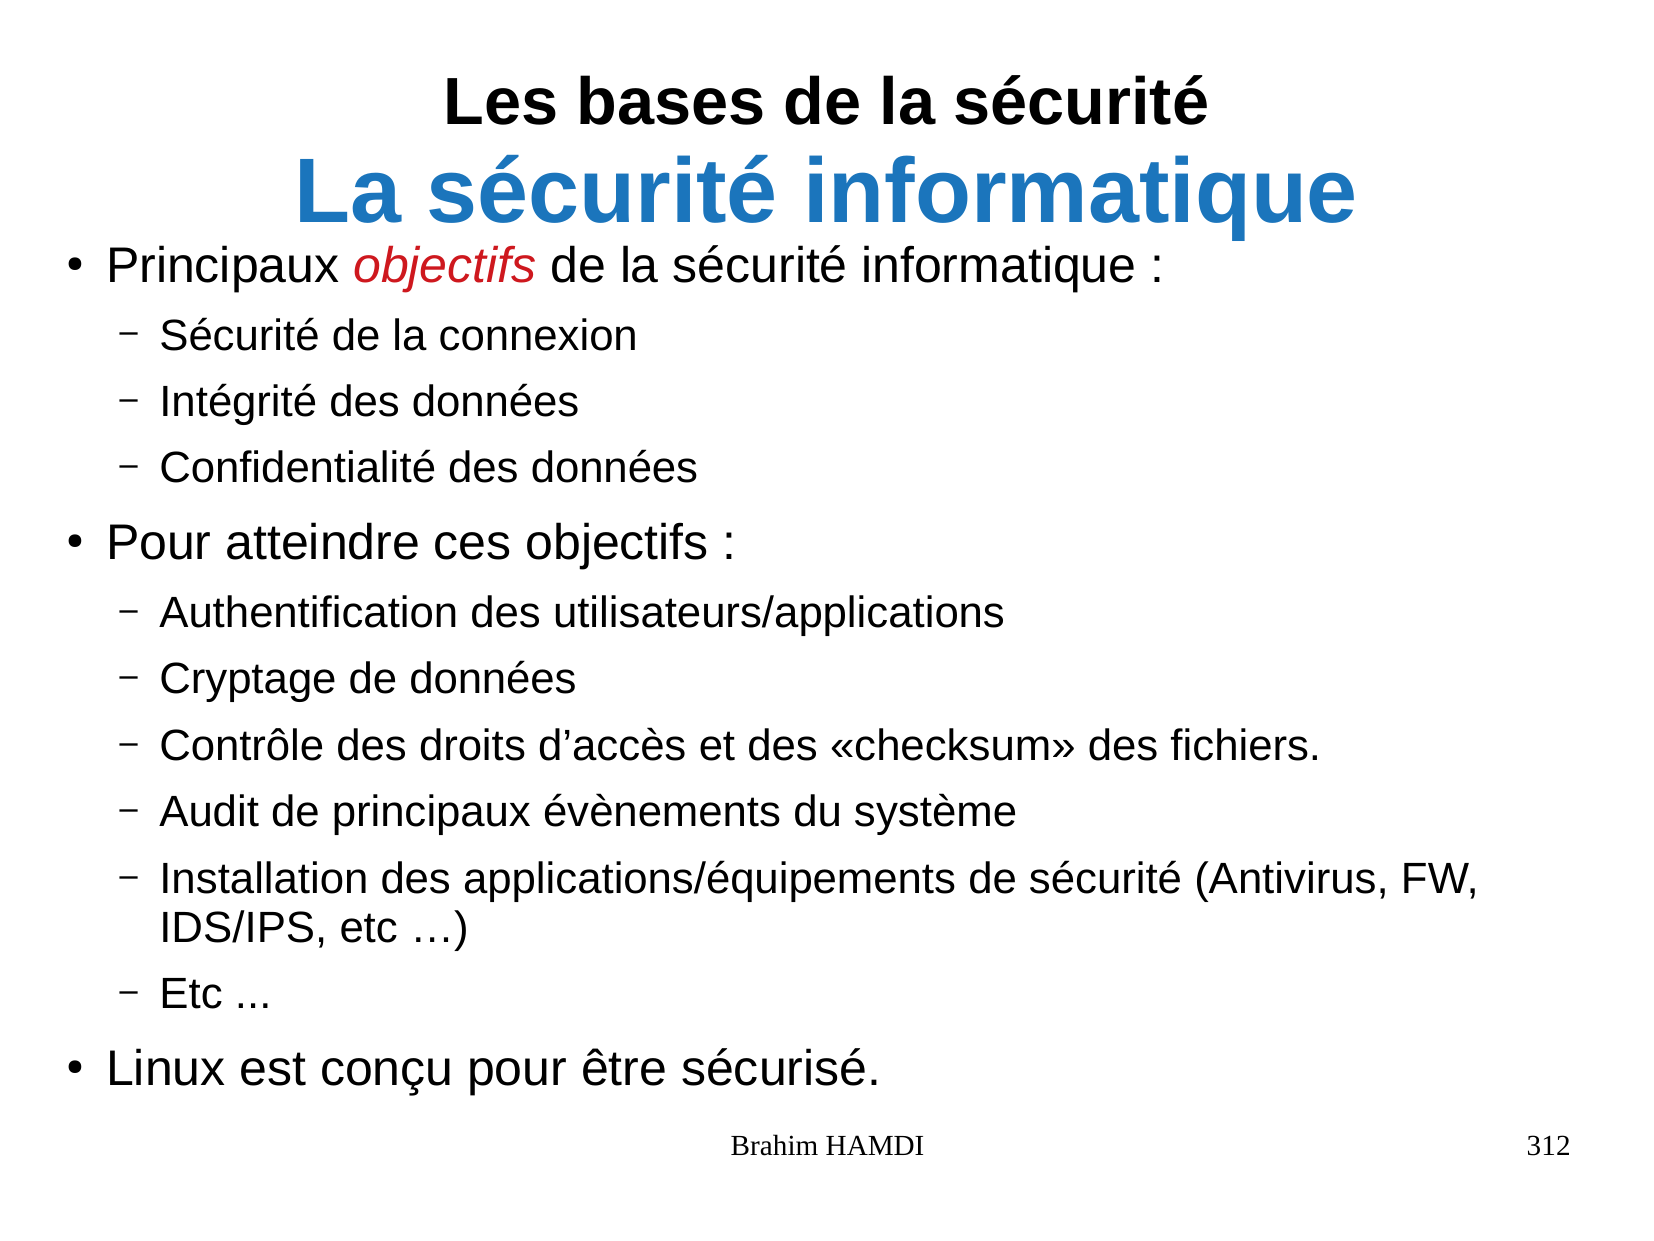

# Les bases de la sécurité La sécurité informatique
Principaux objectifs de la sécurité informatique :
Sécurité de la connexion
Intégrité des données
Confidentialité des données
Pour atteindre ces objectifs :
Authentification des utilisateurs/applications
Cryptage de données
Contrôle des droits d’accès et des «checksum» des fichiers.
Audit de principaux évènements du système
Installation des applications/équipements de sécurité (Antivirus, FW, IDS/IPS, etc …)
Etc ...
Linux est conçu pour être sécurisé.
Brahim HAMDI
312